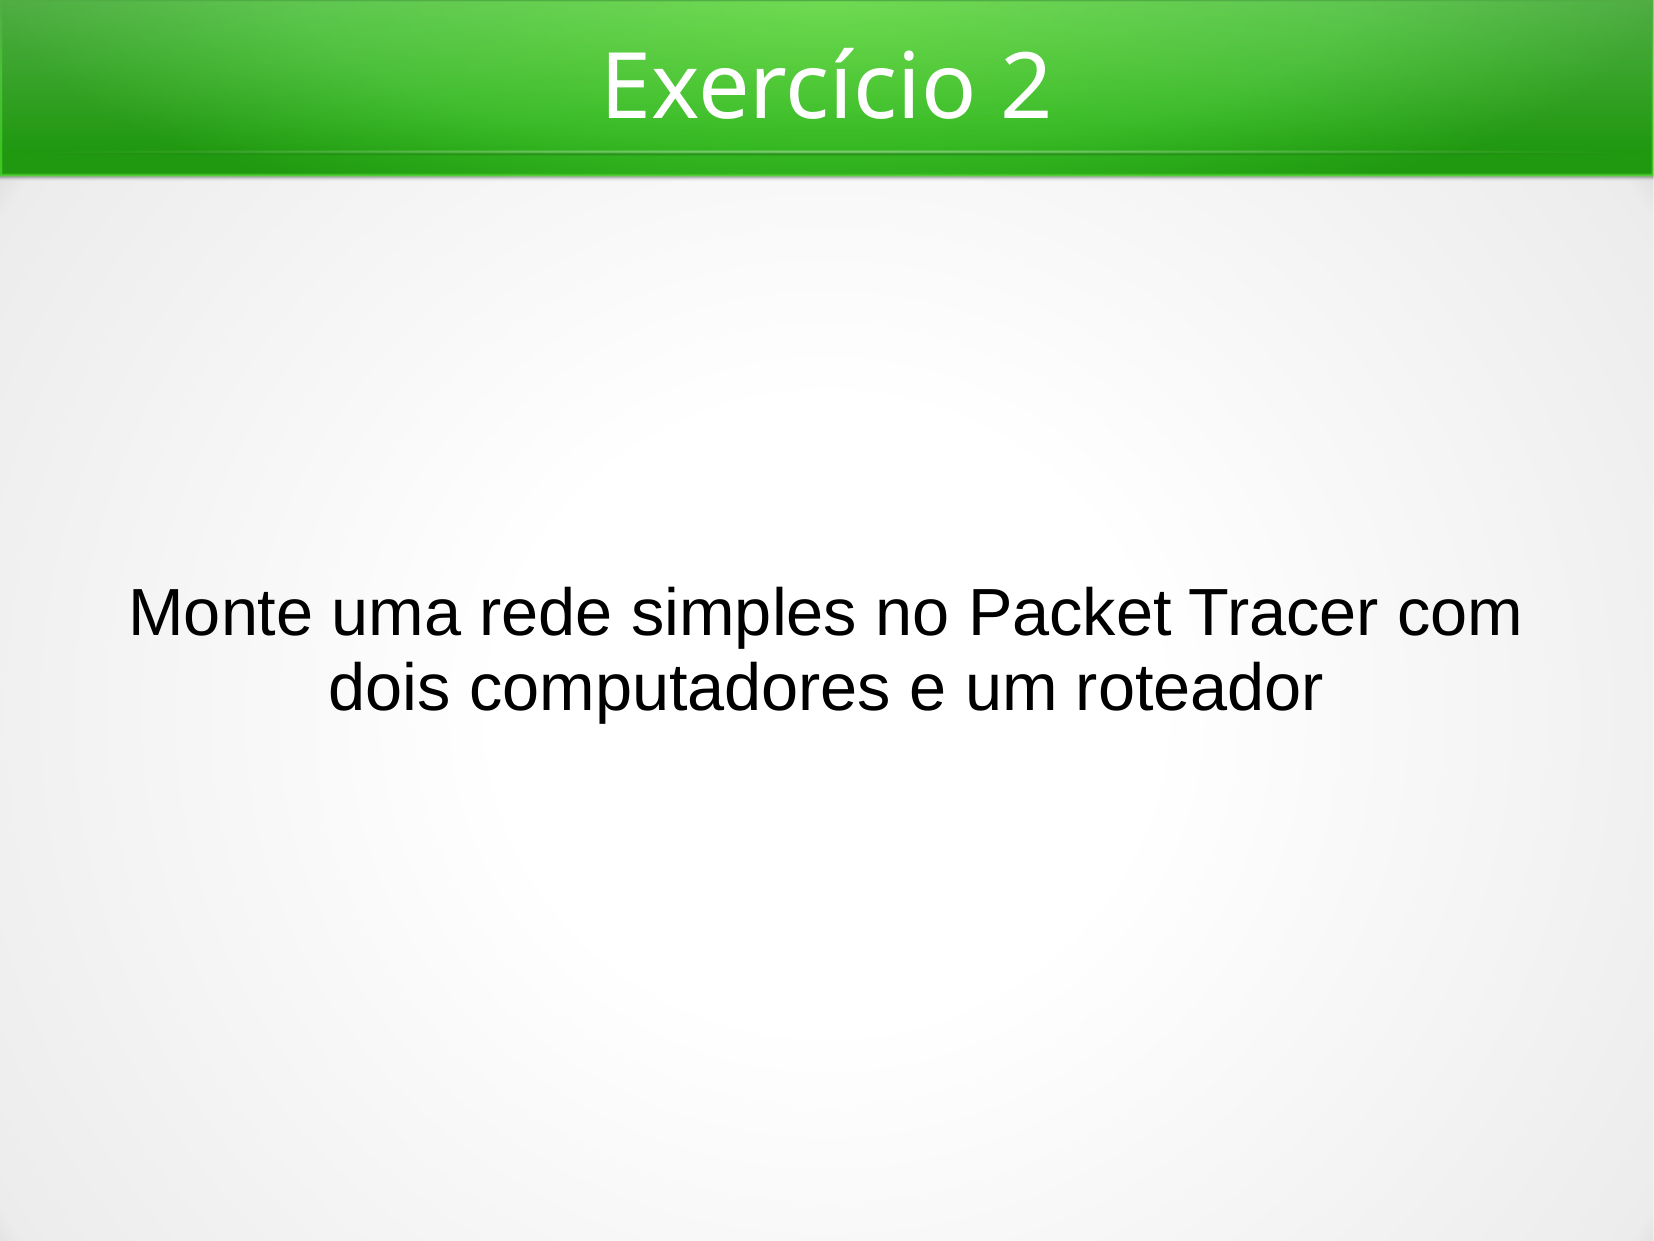

# Exercício 2
Monte uma rede simples no Packet Tracer com dois computadores e um roteador